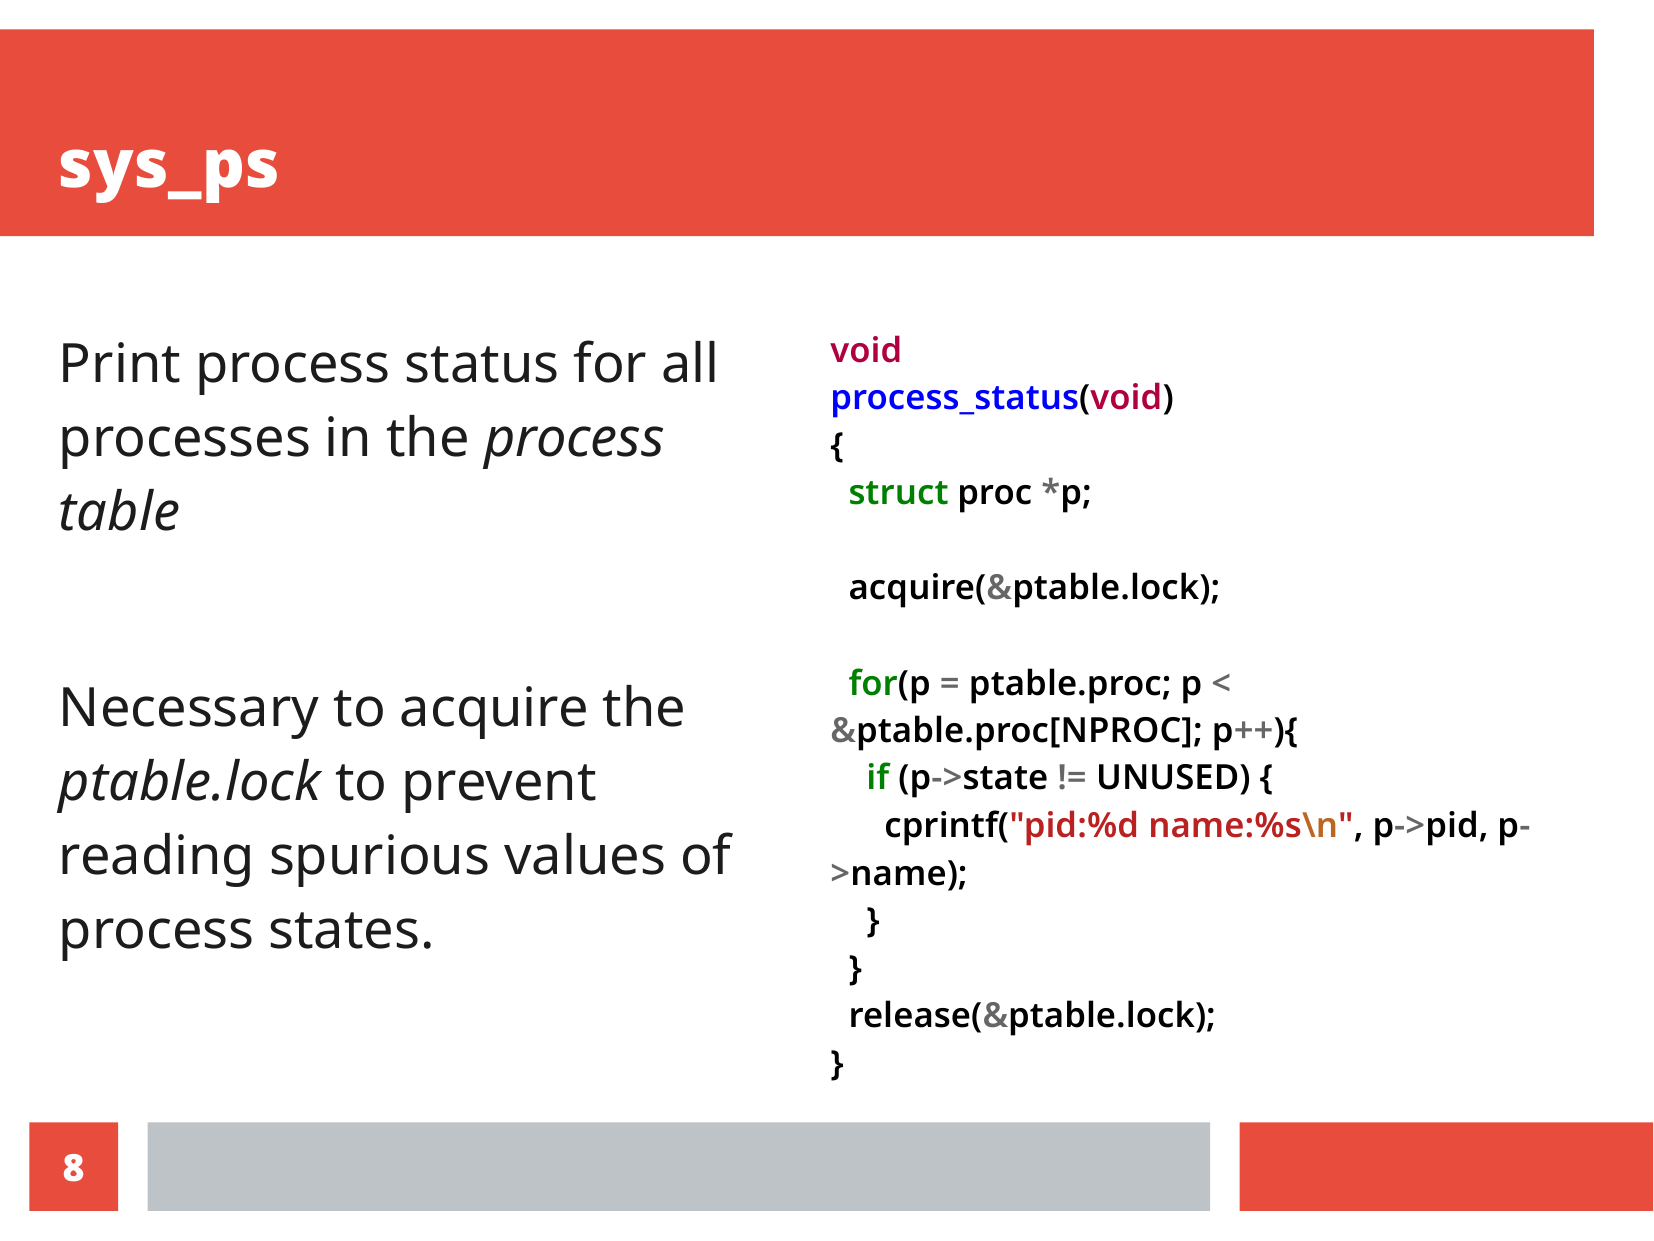

# sys_ps
Print process status for all processes in the process table
Necessary to acquire the ptable.lock to prevent reading spurious values of process states.
void
process_status(void)
{
 struct proc *p;
 acquire(&ptable.lock);
 for(p = ptable.proc; p < &ptable.proc[NPROC]; p++){
 if (p->state != UNUSED) {
 cprintf("pid:%d name:%s\n", p->pid, p->name);
 }
 }
 release(&ptable.lock);
}
8